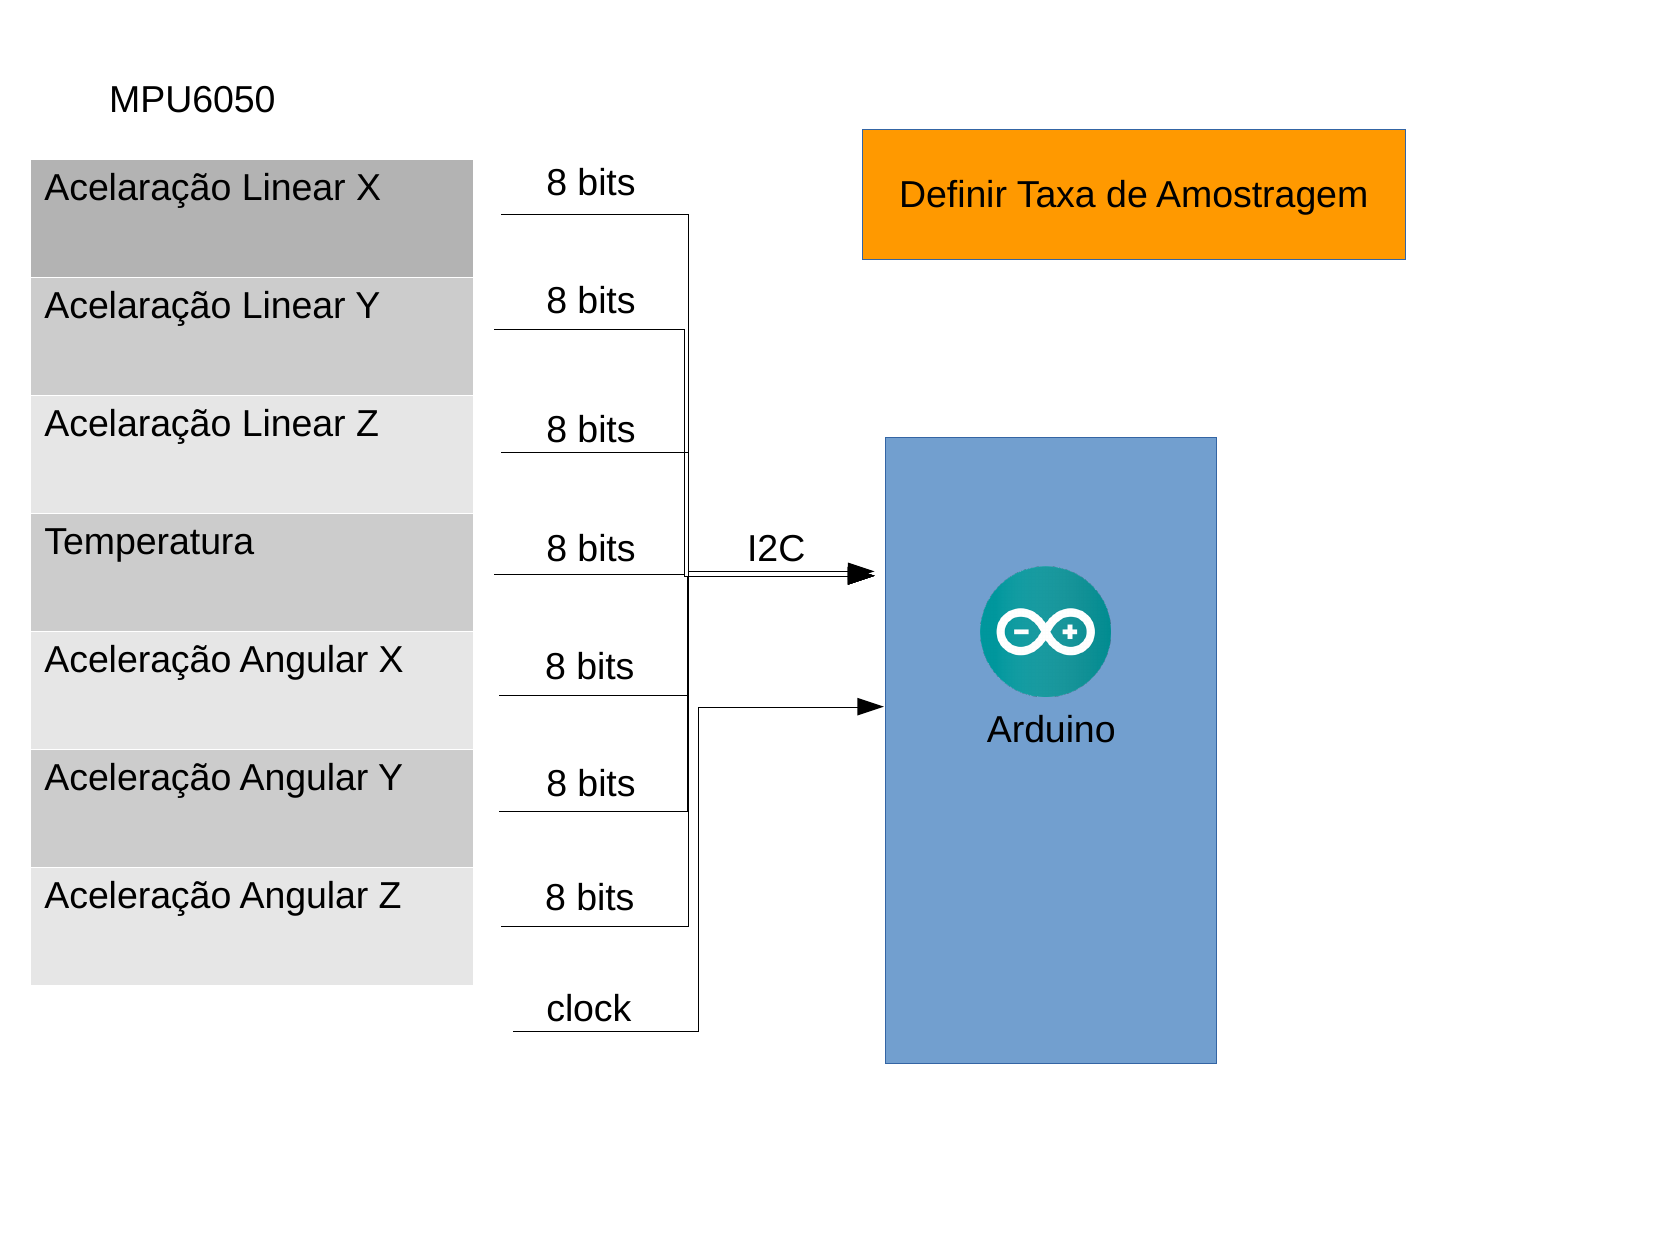

MPU6050
Definir Taxa de Amostragem
8 bits
| Acelaração Linear X |
| --- |
| Acelaração Linear Y |
| Acelaração Linear Z |
| Temperatura |
| Aceleração Angular X |
| Aceleração Angular Y |
| Aceleração Angular Z |
8 bits
8 bits
Arduino
Arduino
8 bits
I2C
8 bits
8 bits
8 bits
clock